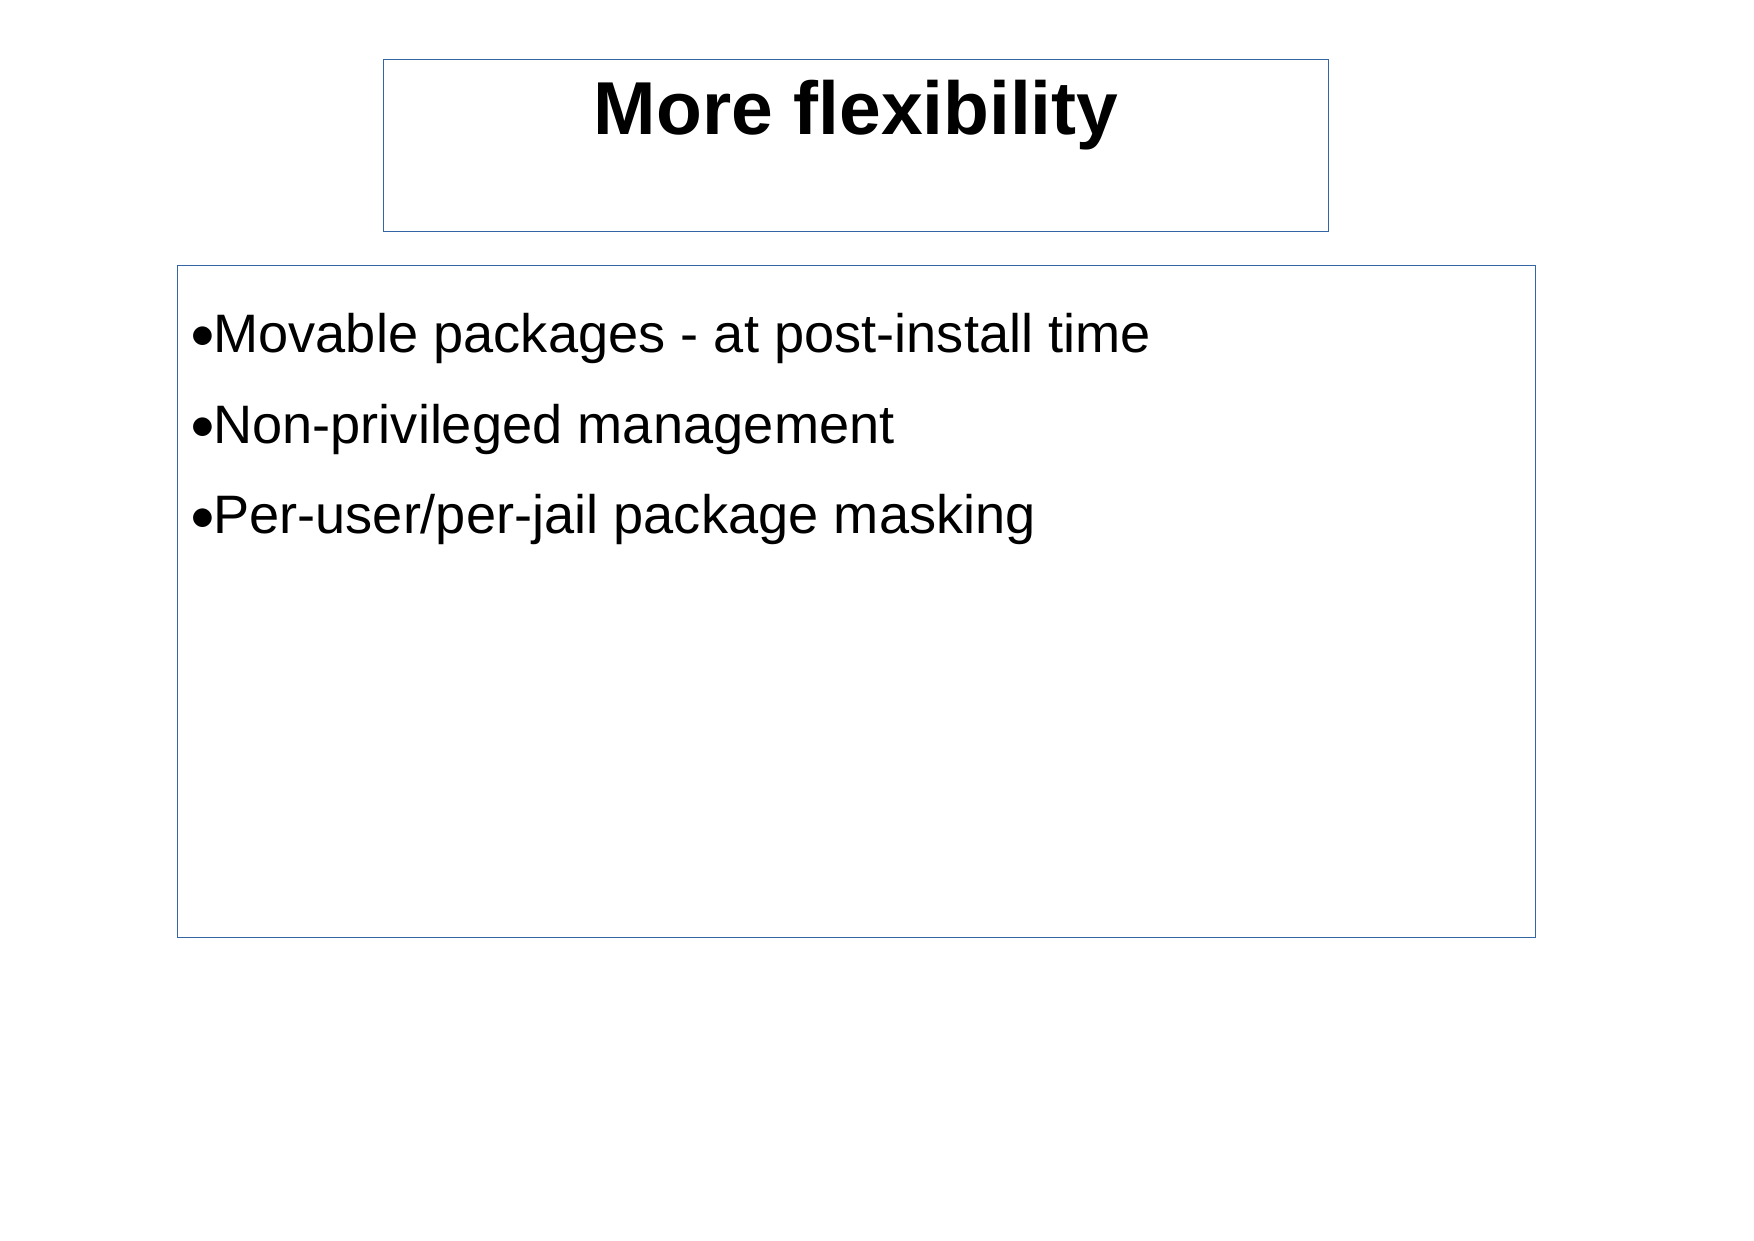

More flexibility
Movable packages - at post-install time
Non-privileged management
Per-user/per-jail package masking